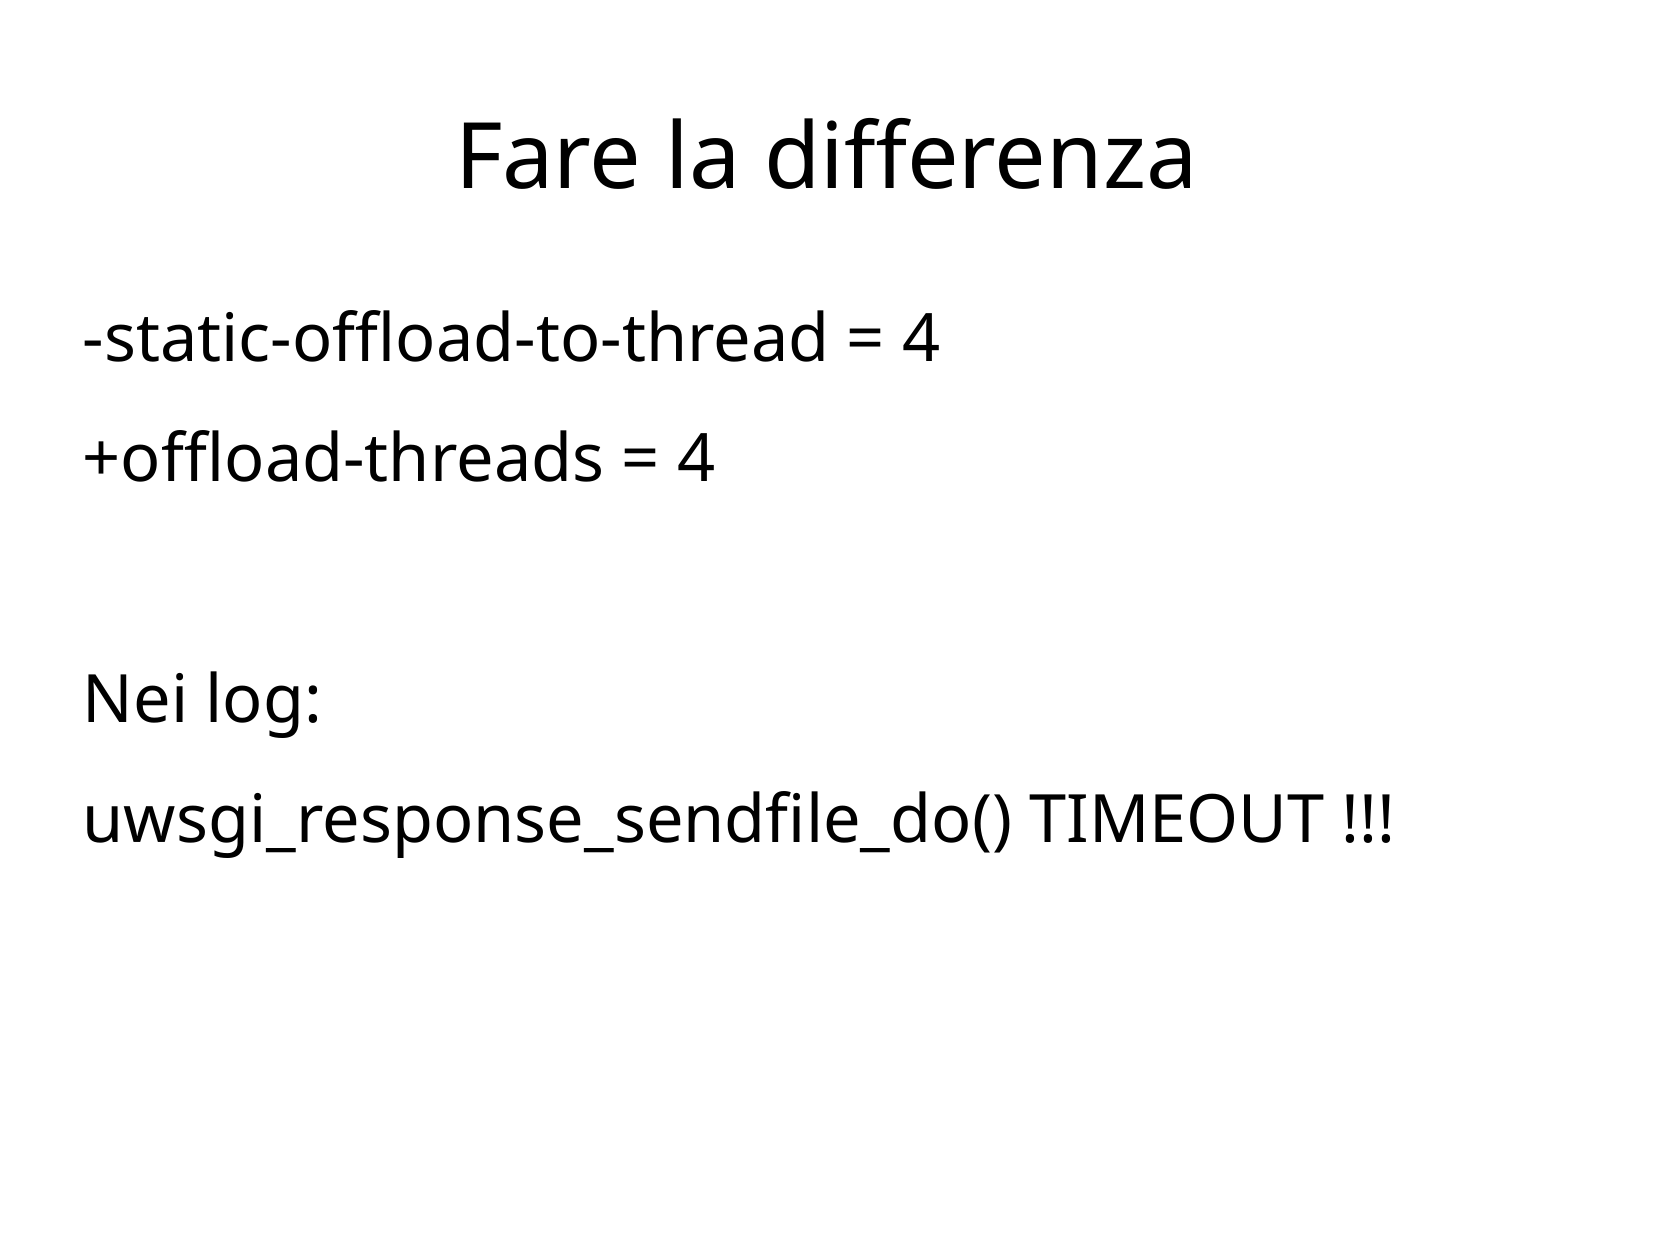

# Fare la differenza
-static-offload-to-thread = 4
+offload-threads = 4
Nei log:
uwsgi_response_sendfile_do() TIMEOUT !!!